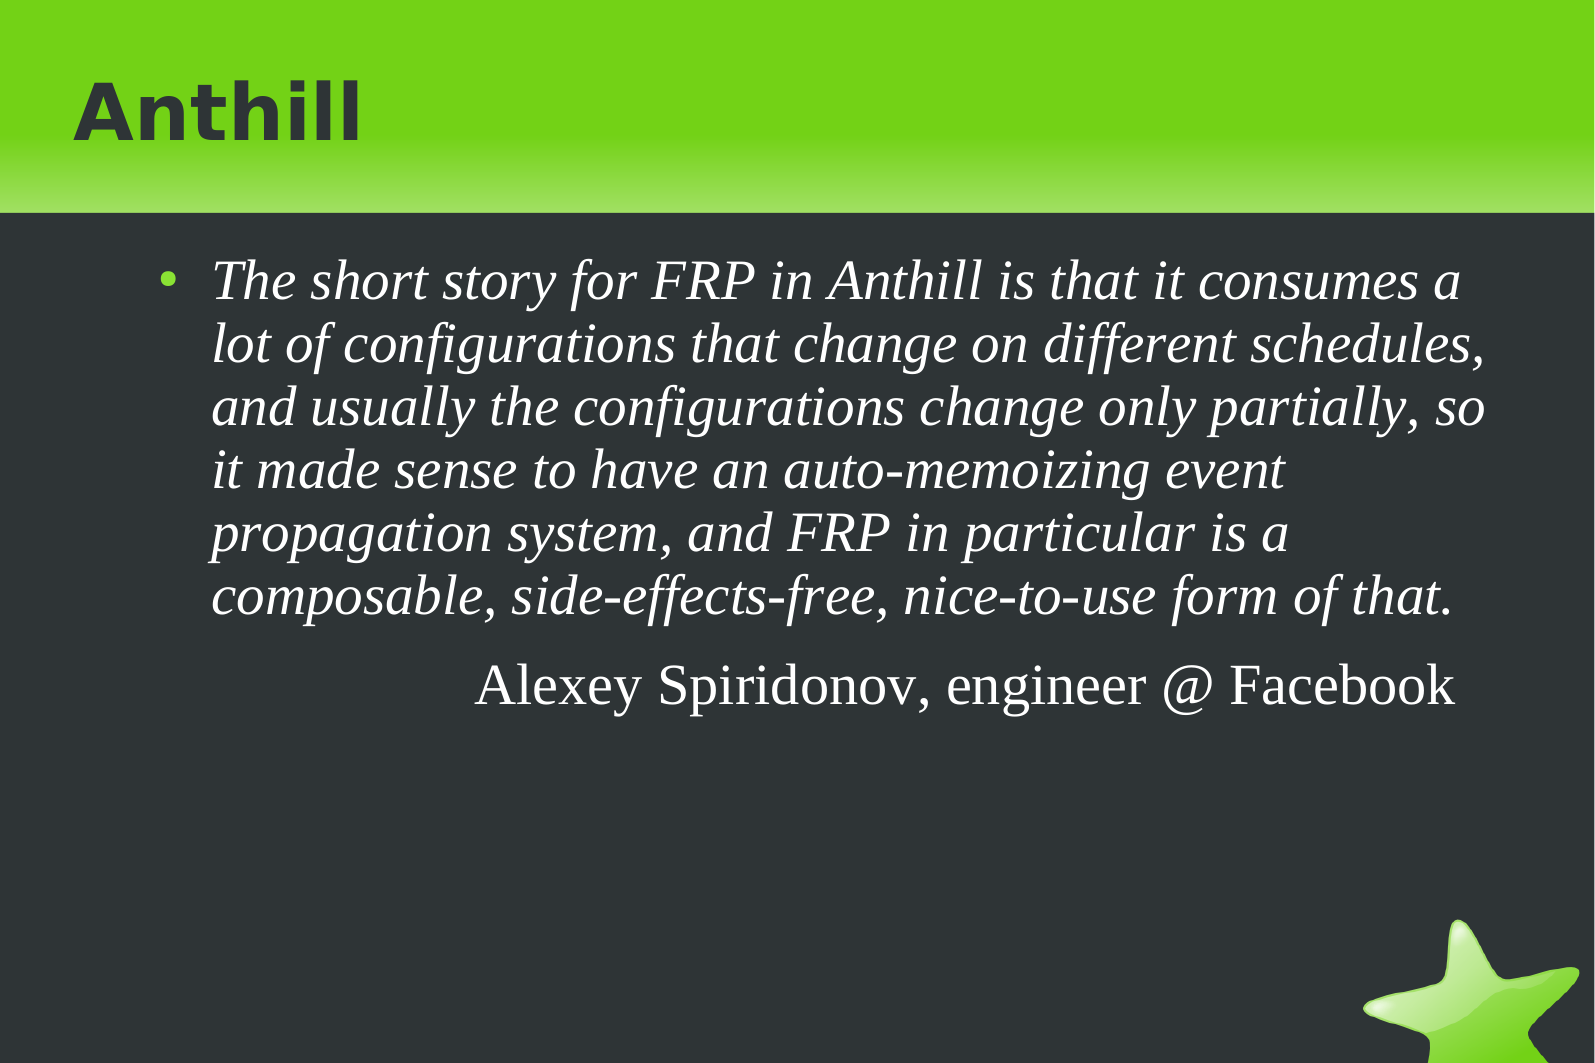

# Anthill
The short story for FRP in Anthill is that it consumes a lot of configurations that change on different schedules, and usually the configurations change only partially, so it made sense to have an auto-memoizing event propagation system, and FRP in particular is a composable, side-effects-free, nice-to-use form of that.
Alexey Spiridonov, engineer @ Facebook